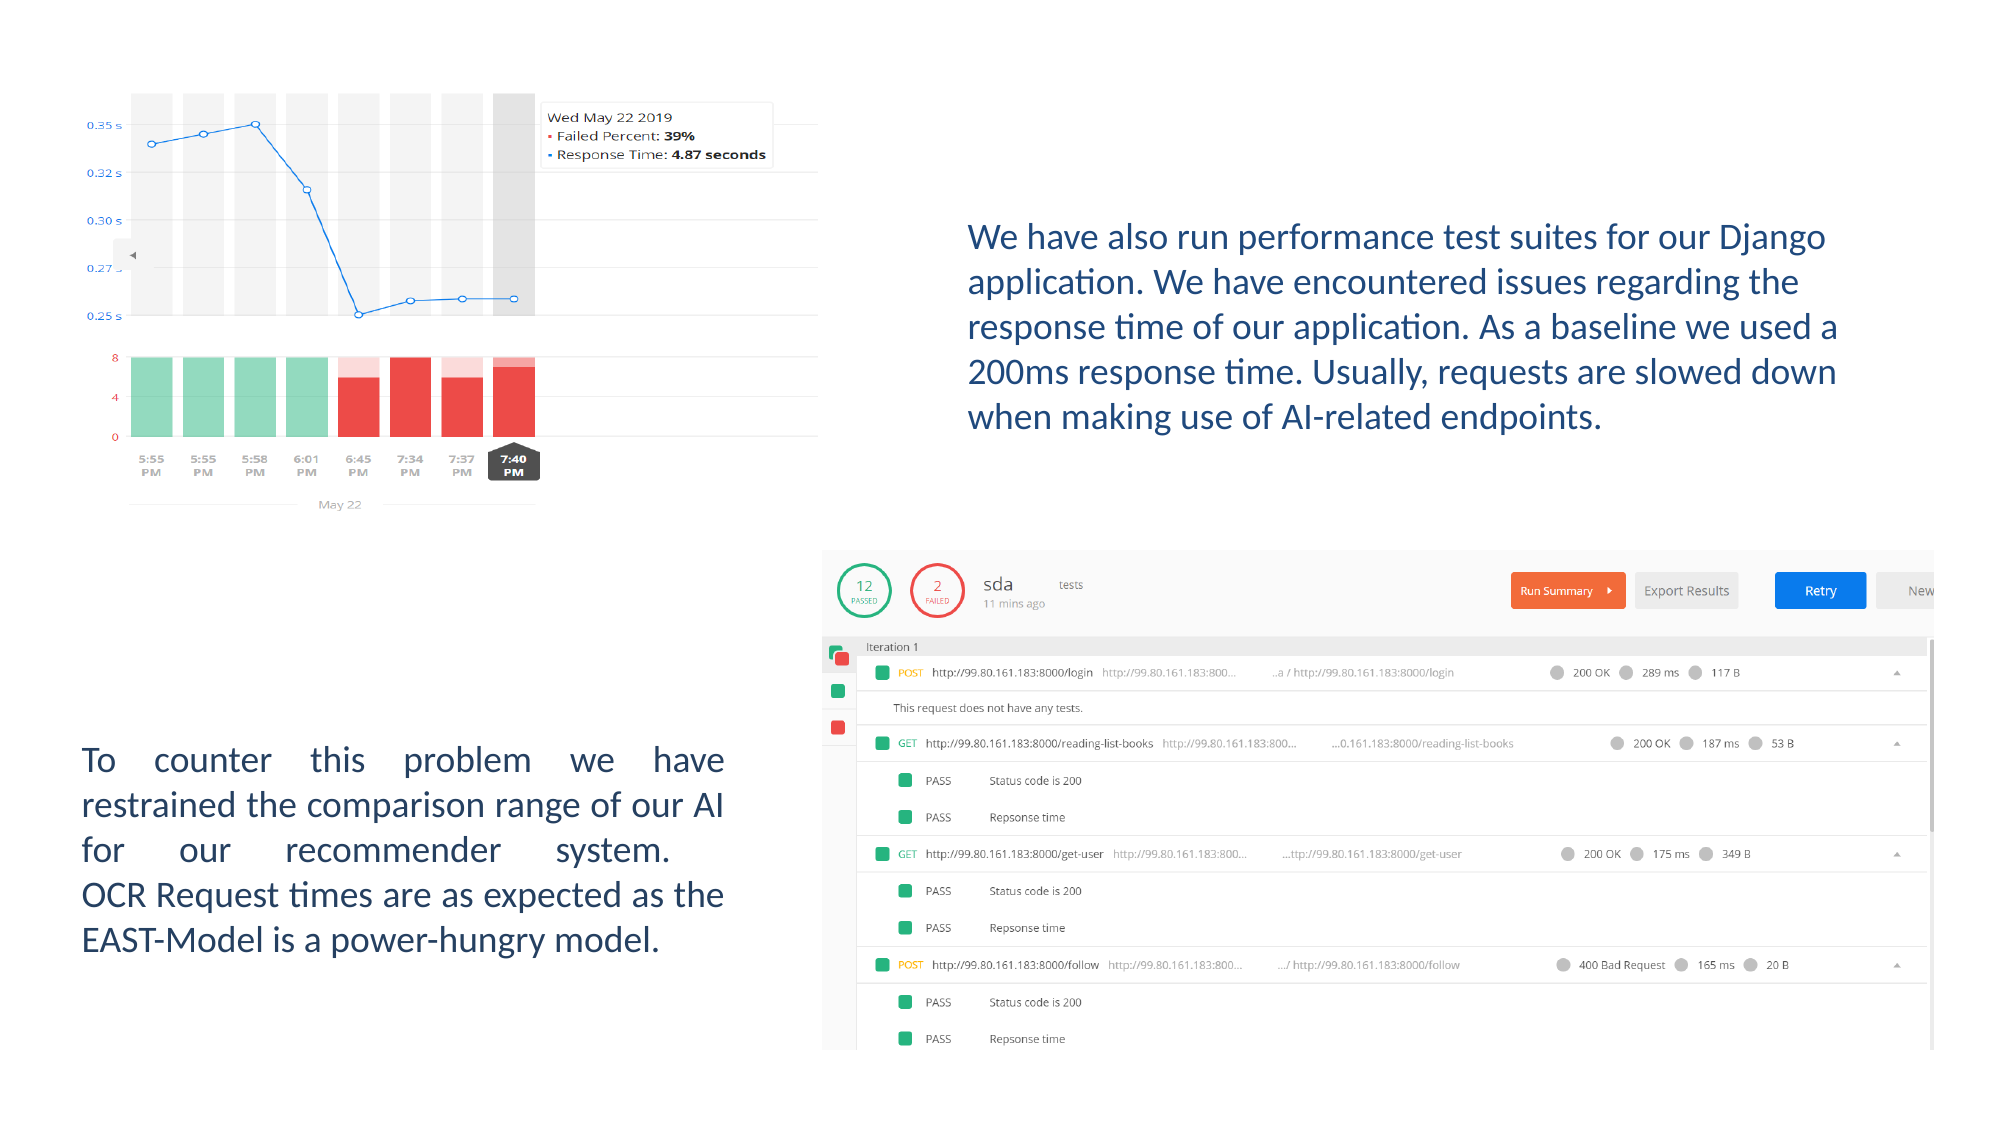

We have also run performance test suites for our Django application. We have encountered issues regarding the response time of our application. As a baseline we used a 200ms response time. Usually, requests are slowed down when making use of AI-related endpoints.
To counter this problem we have restrained the comparison range of our AI for our recommender system.
OCR Request times are as expected as the EAST-Model is a power-hungry model.